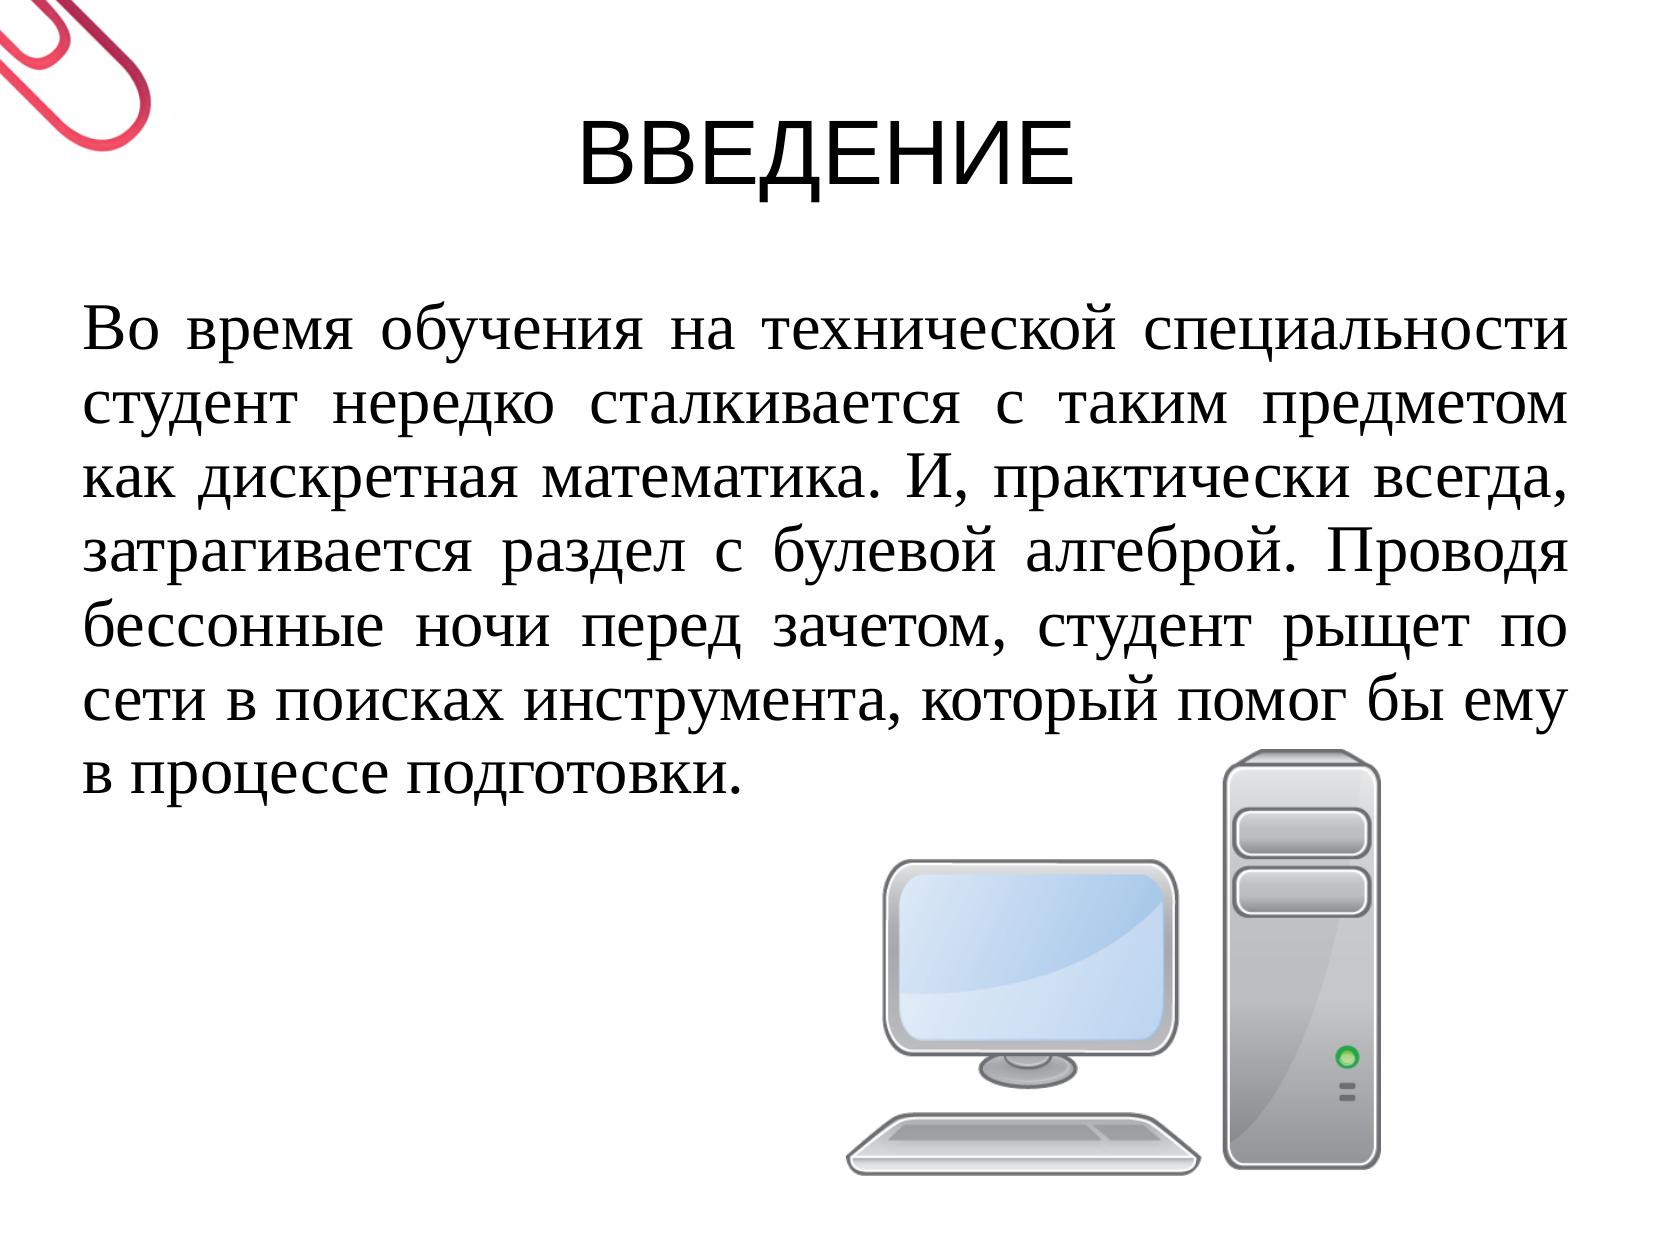

# ВВЕДЕНИЕ
Во время обучения на технической специальности студент нередко сталкивается с таким предметом как дискретная математика. И, практически всегда, затрагивается раздел с булевой алгеброй. Проводя бессонные ночи перед зачетом, студент рыщет по сети в поисках инструмента, который помог бы ему в процессе подготовки.